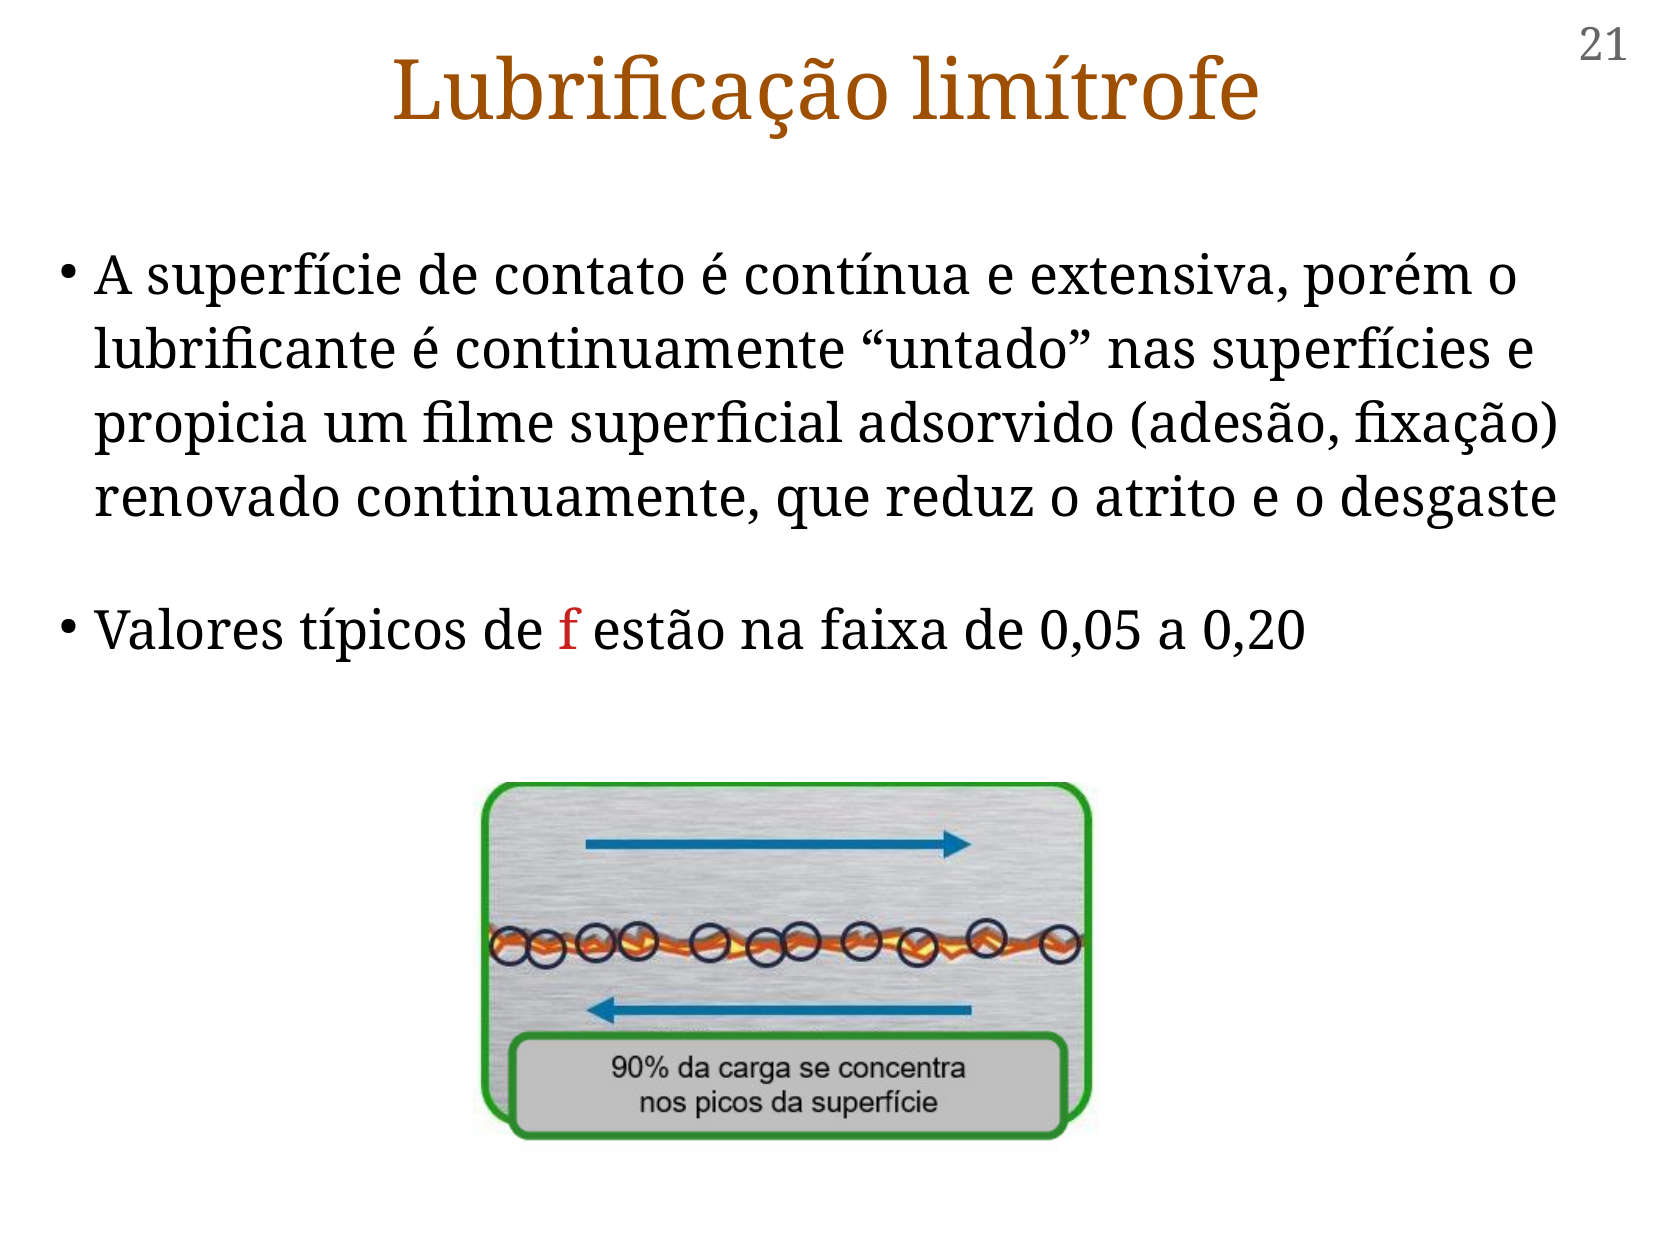

21
# Lubrificação limítrofe
A superfície de contato é contínua e extensiva, porém o lubrificante é continuamente “untado” nas superfícies e propicia um filme superficial adsorvido (adesão, fixação) renovado continuamente, que reduz o atrito e o desgaste
Valores típicos de f estão na faixa de 0,05 a 0,20